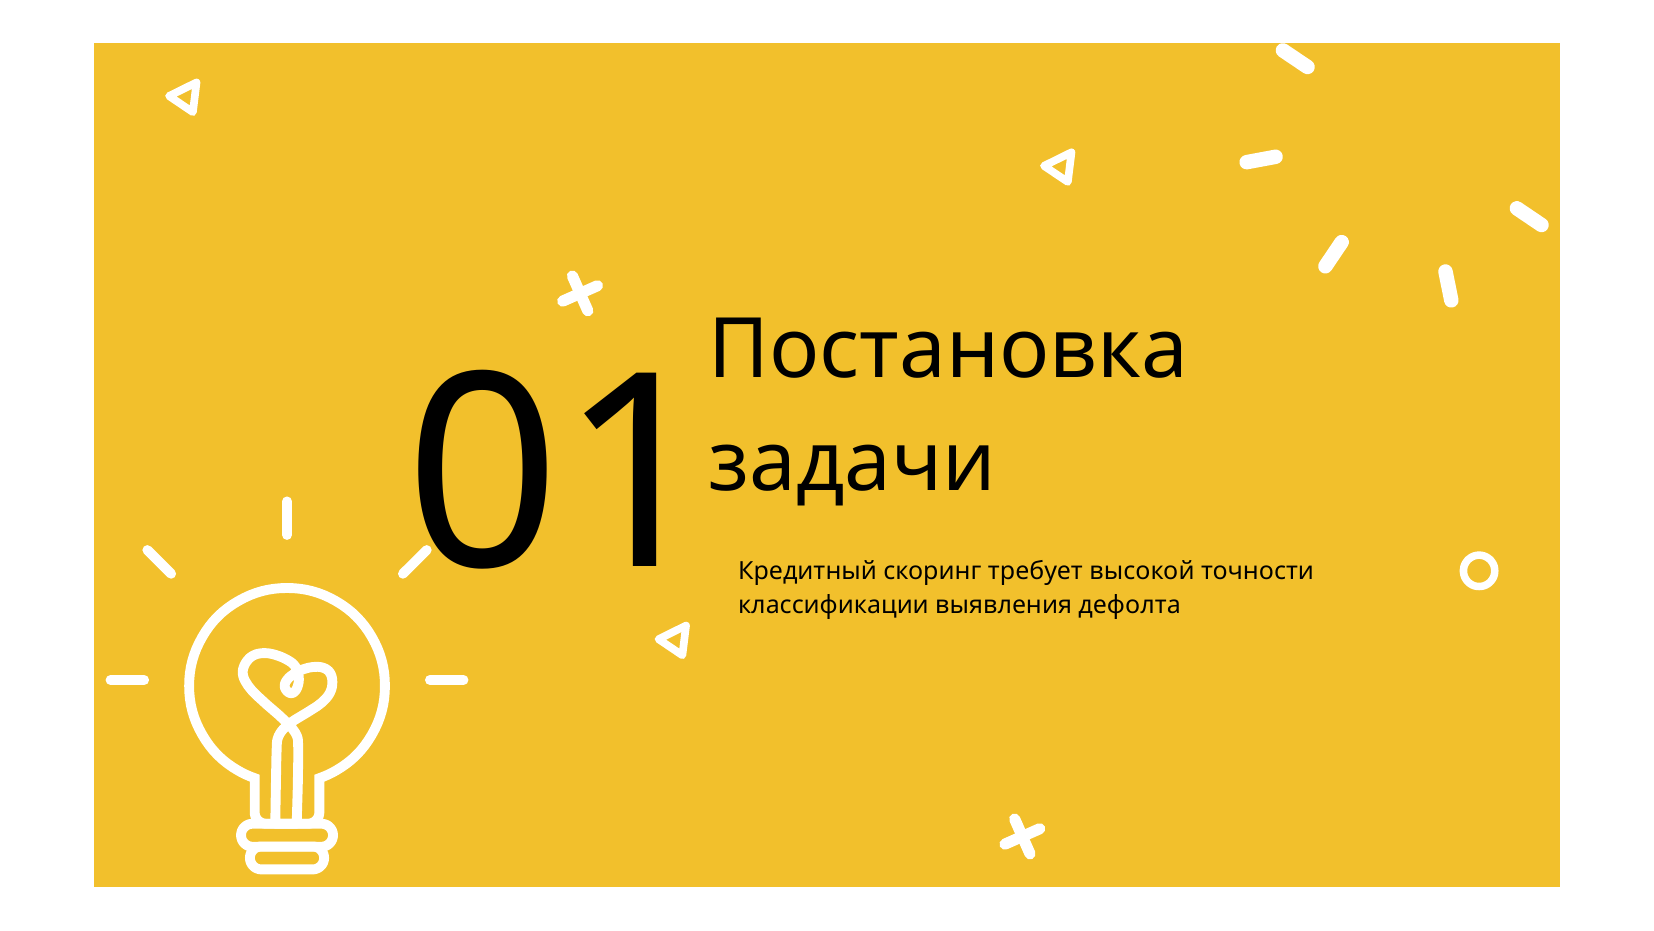

01
# Постановка задачи
Кредитный скоринг требует высокой точности классификации выявления дефолта